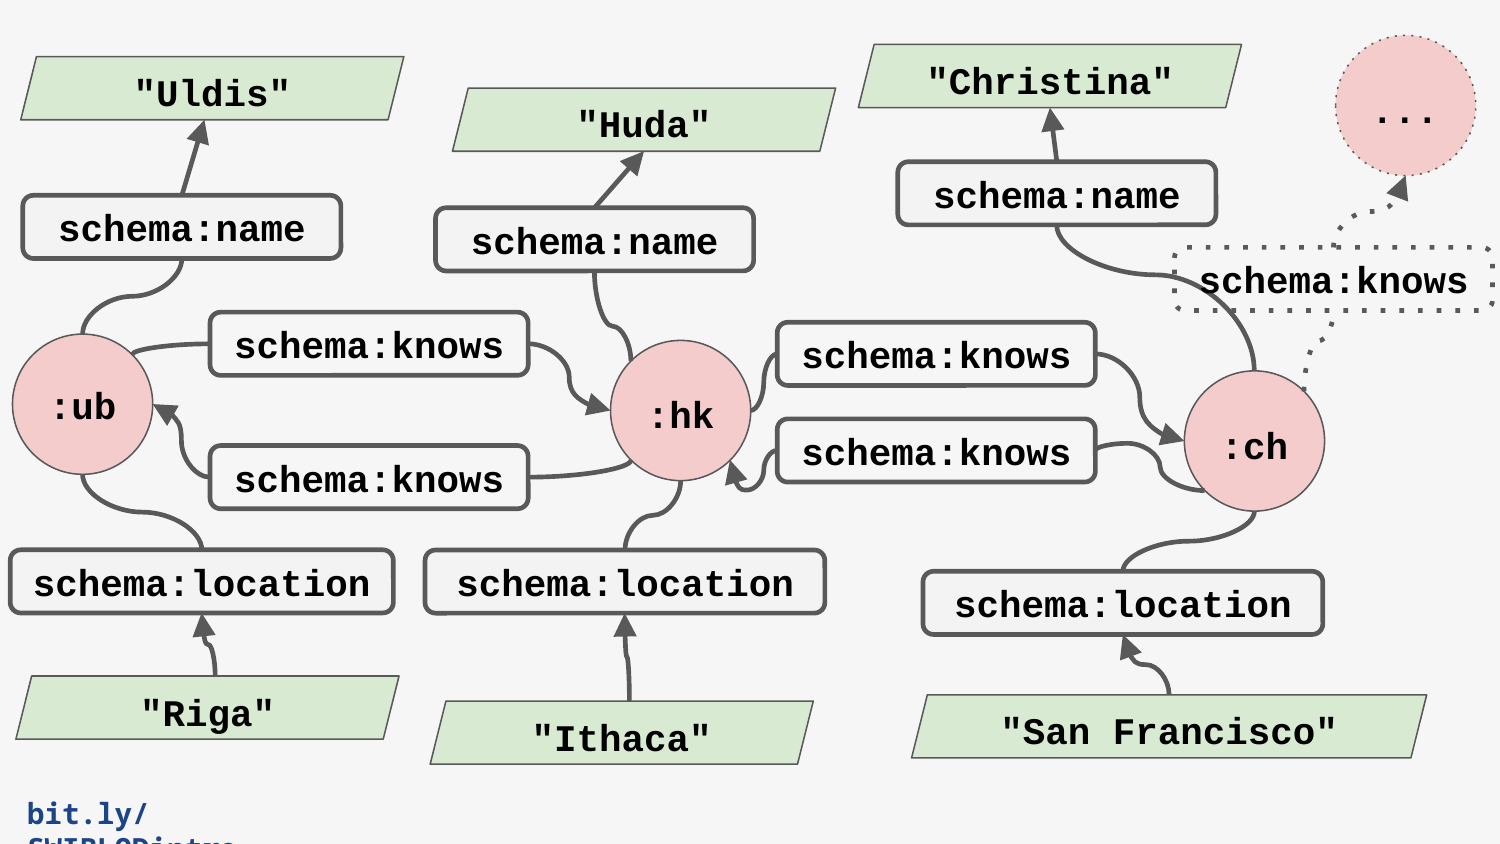

...
"Christina"
"Uldis"
"Huda"
schema:name
schema:name
schema:name
schema:knows
schema:knows
schema:knows
:ub
:hk
:ch
schema:knows
schema:knows
schema:location
schema:location
schema:location
"Riga"
"San Francisco"
"Ithaca"